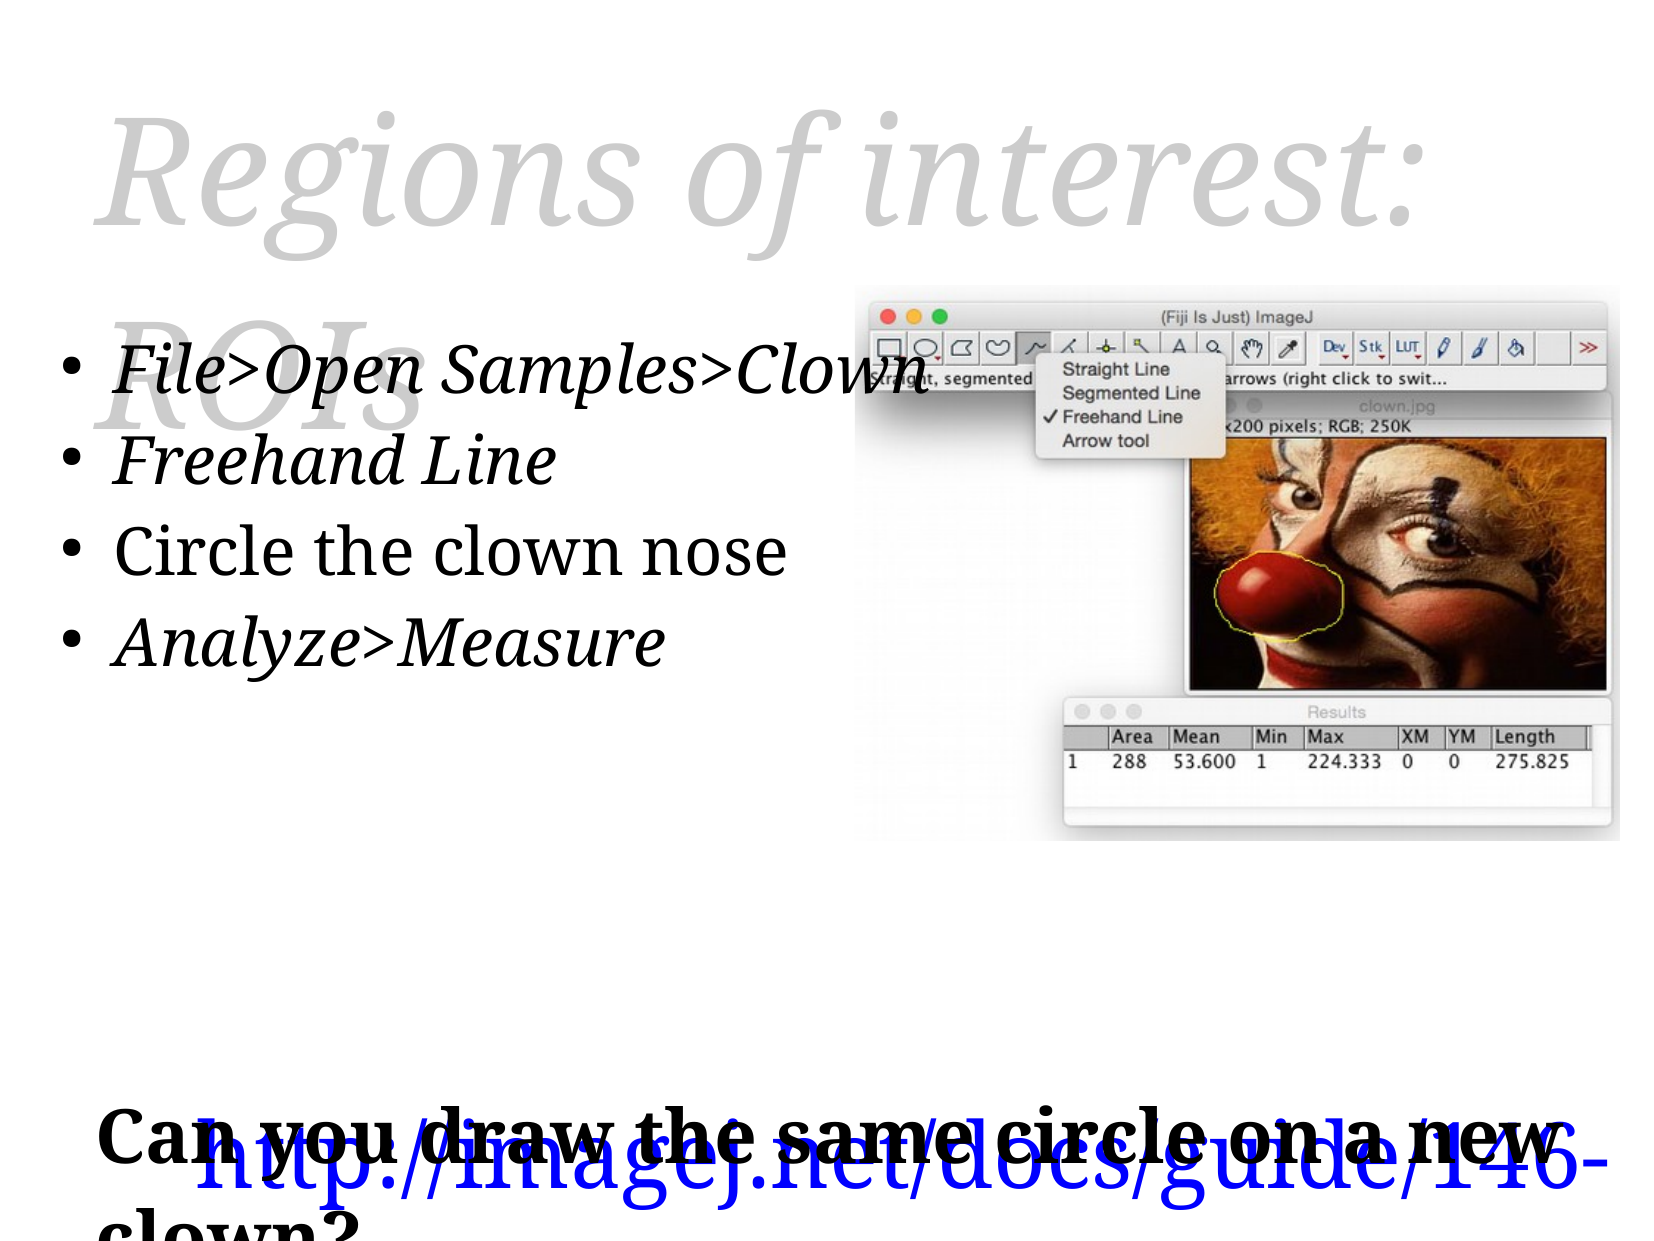

Regions of interest: ROIs
 File>Open Samples>Clown
 Freehand Line
 Circle the clown nose
 Analyze>Measure
Can you draw the same circle on a new clown?
http://imagej.net/docs/guide/146-10.html